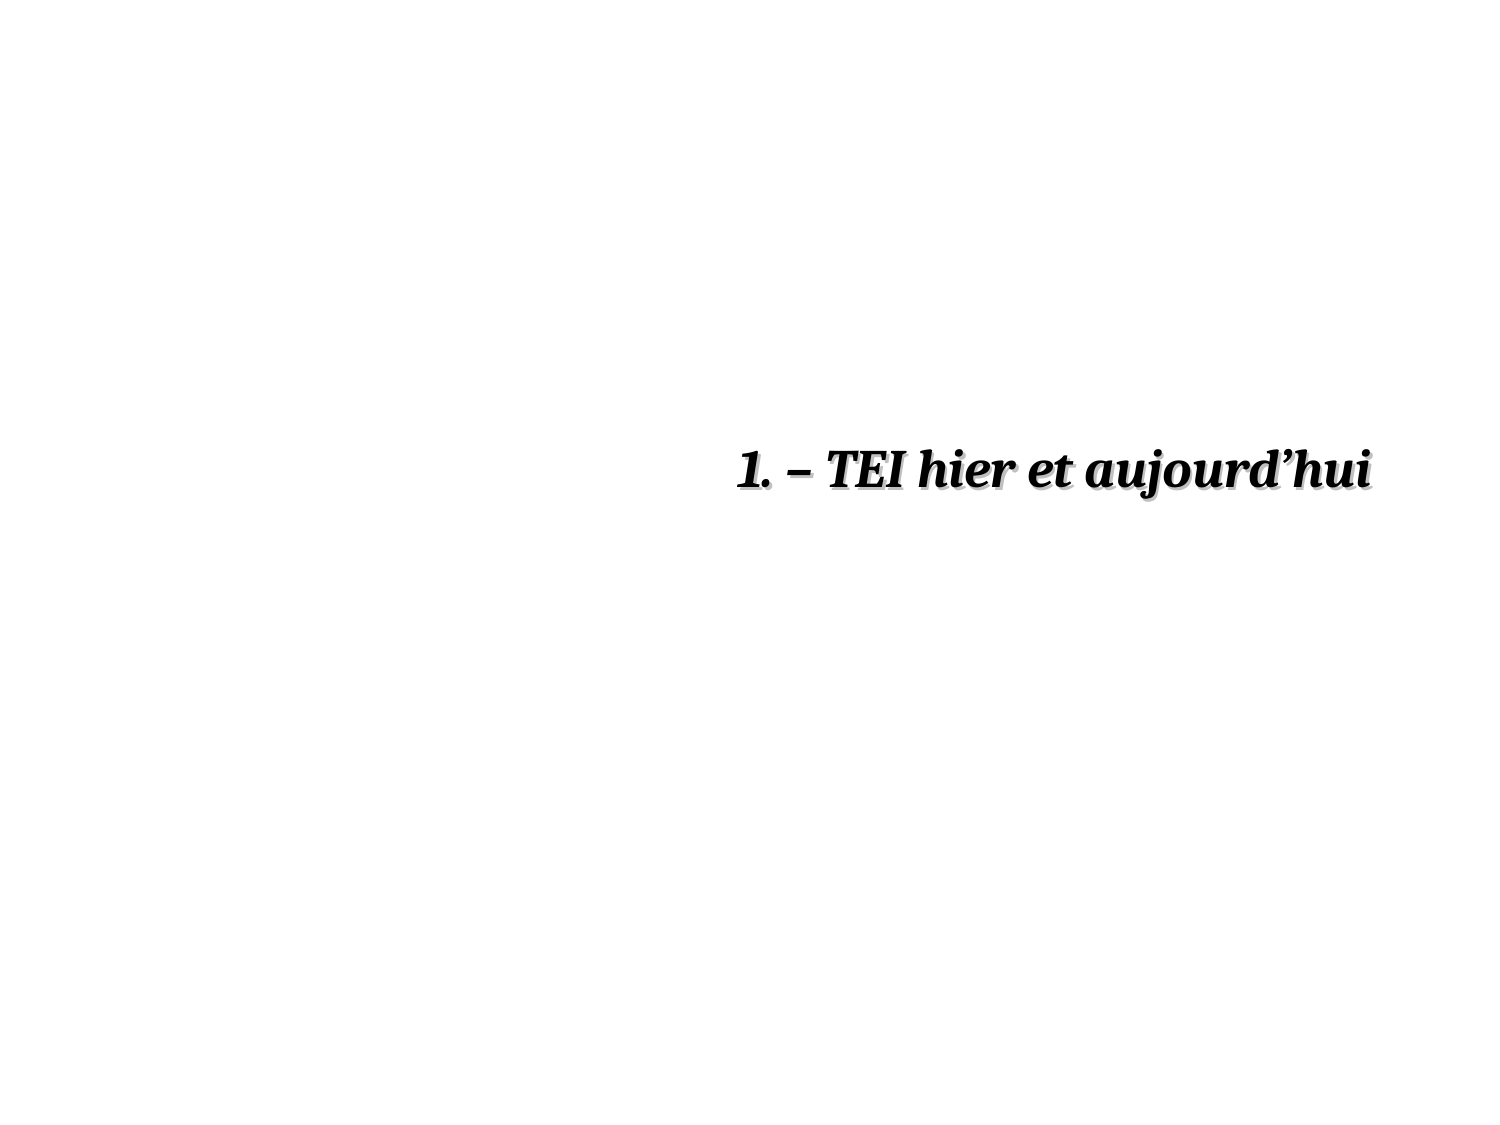

# 1. – TEI hier et aujourd’hui